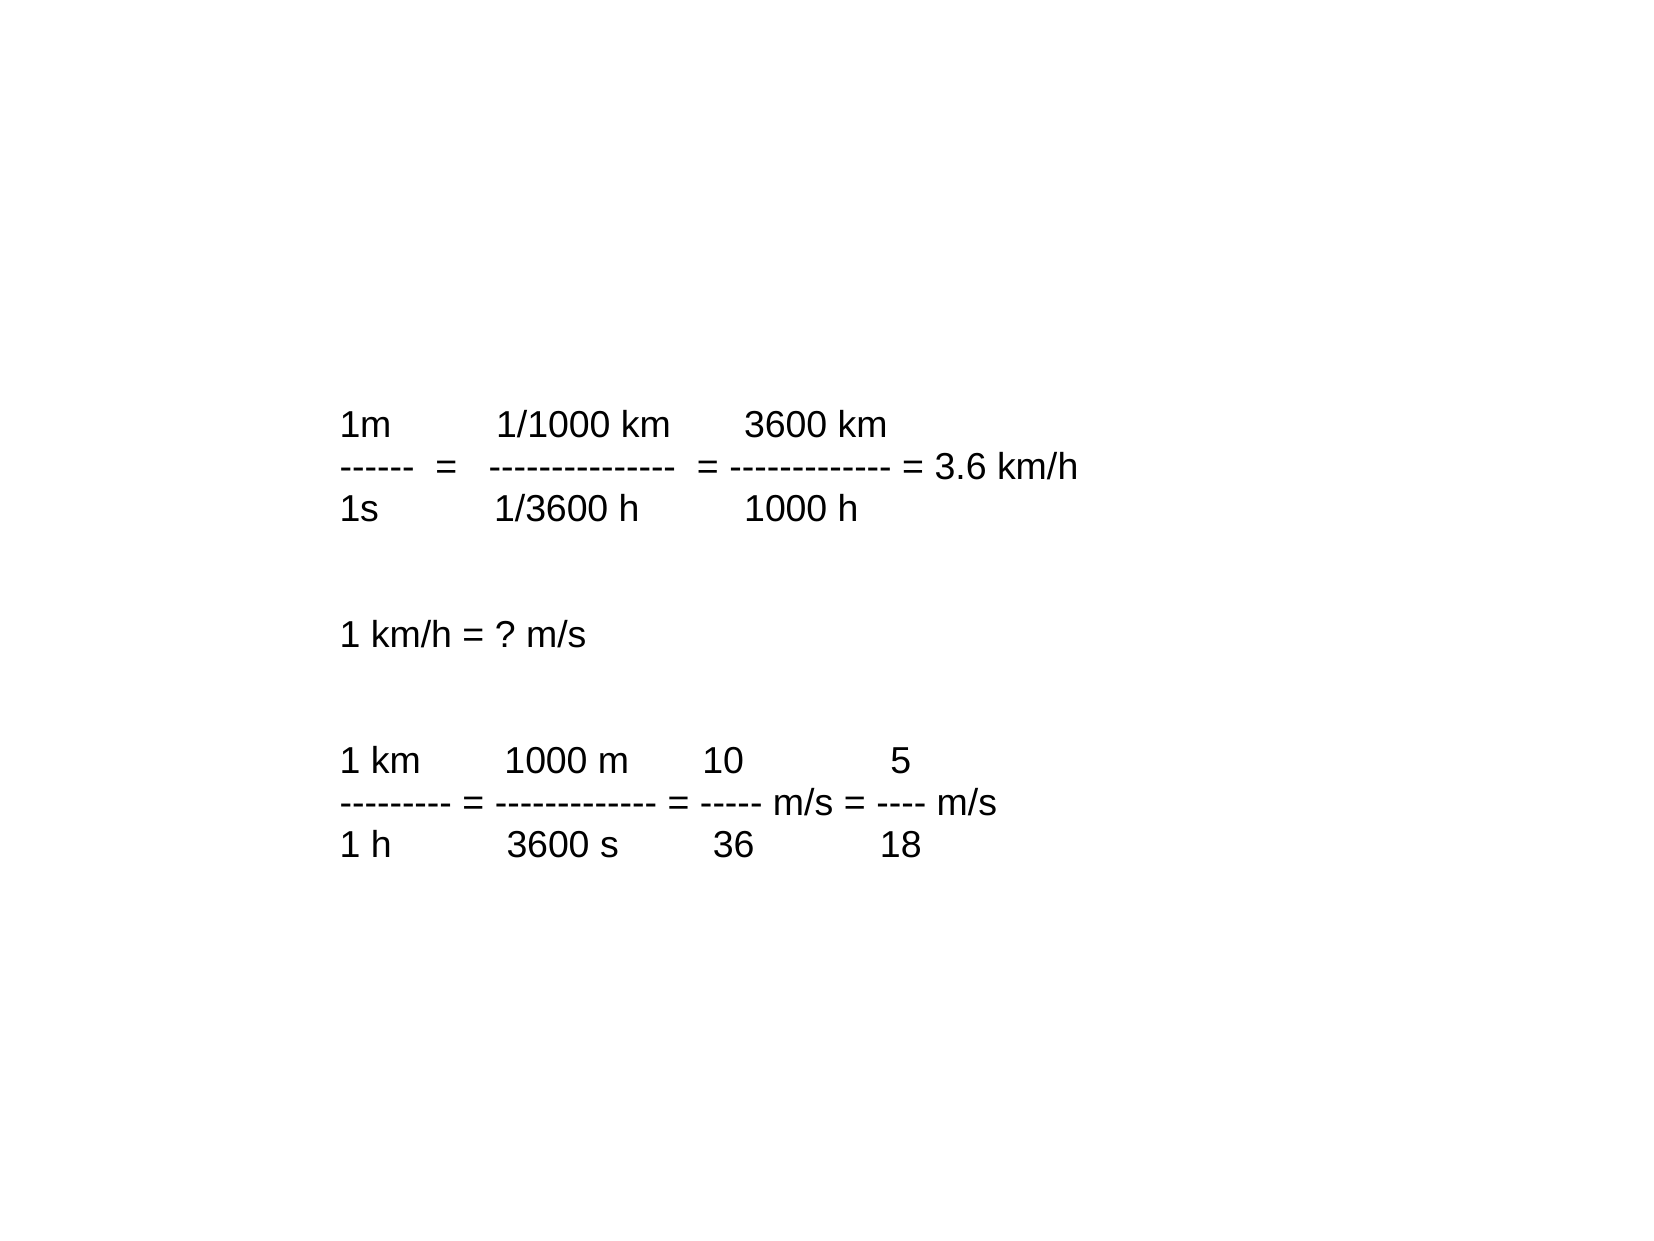

1m 1/1000 km 3600 km
------ = --------------- = ------------- = 3.6 km/h
1s 1/3600 h 1000 h
1 km/h = ? m/s
1 km 1000 m 10 5
--------- = ------------- = ----- m/s = ---- m/s
1 h 3600 s 36 18